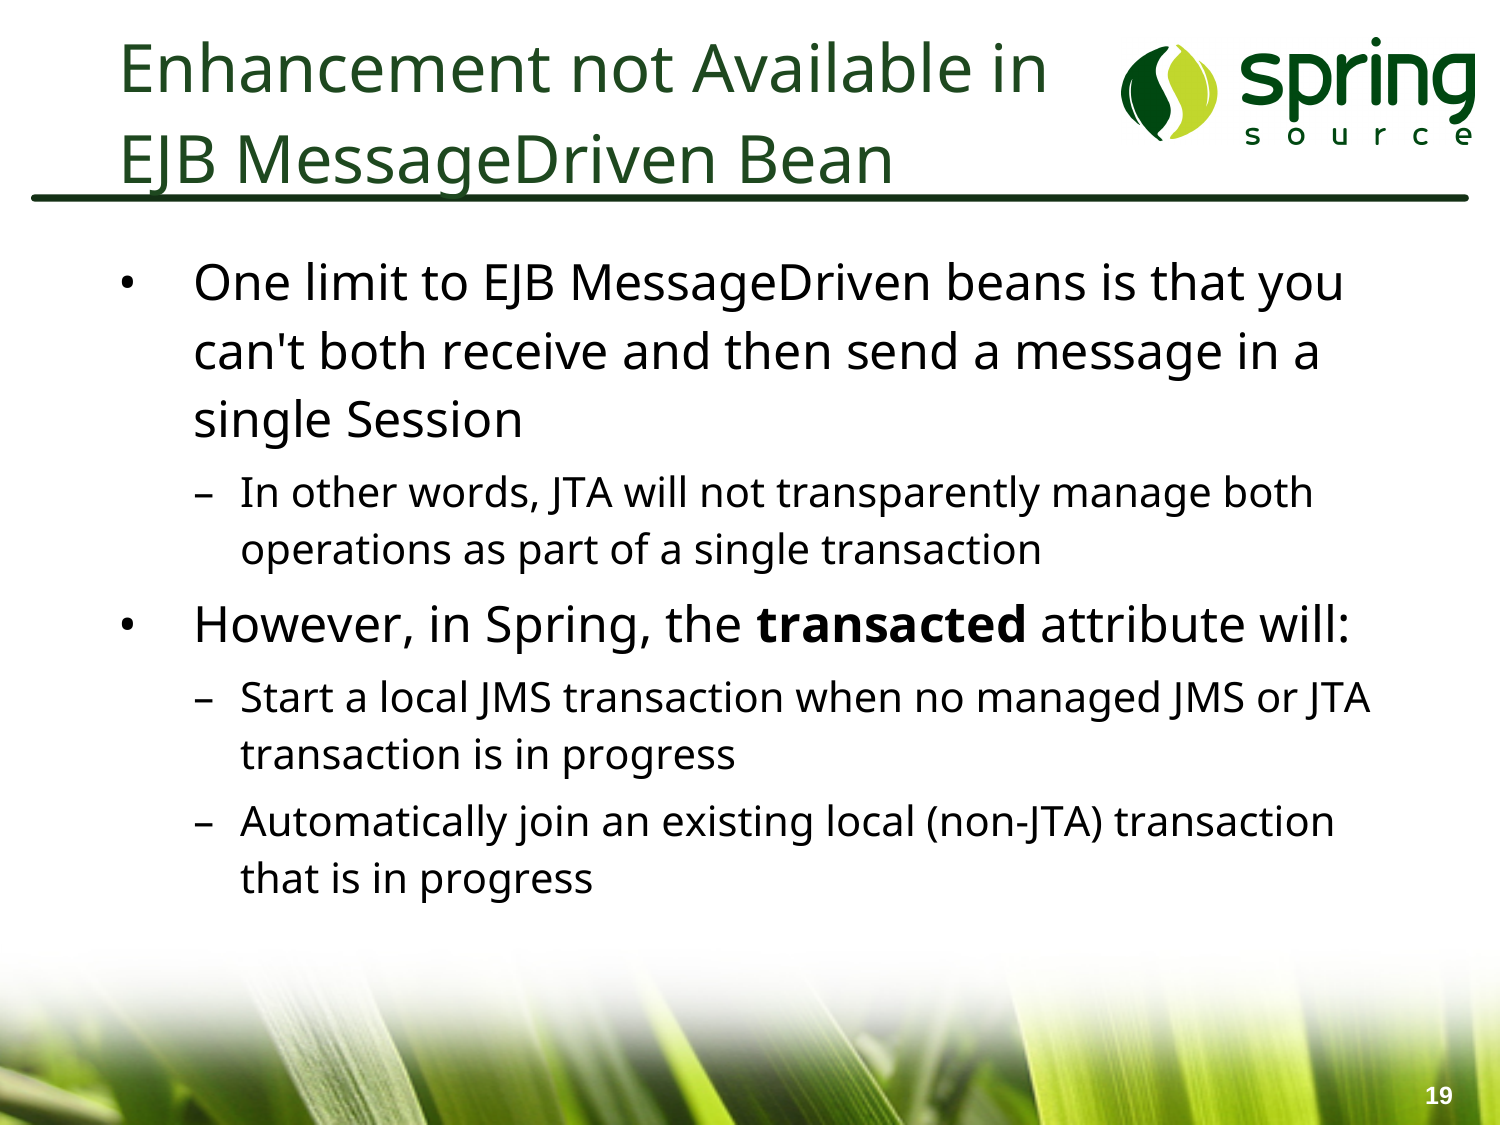

# Enhancement not Available in EJB MessageDriven Bean
One limit to EJB MessageDriven beans is that you can't both receive and then send a message in a single Session
In other words, JTA will not transparently manage both operations as part of a single transaction
However, in Spring, the transacted attribute will:
Start a local JMS transaction when no managed JMS or JTA transaction is in progress
Automatically join an existing local (non-JTA) transaction that is in progress